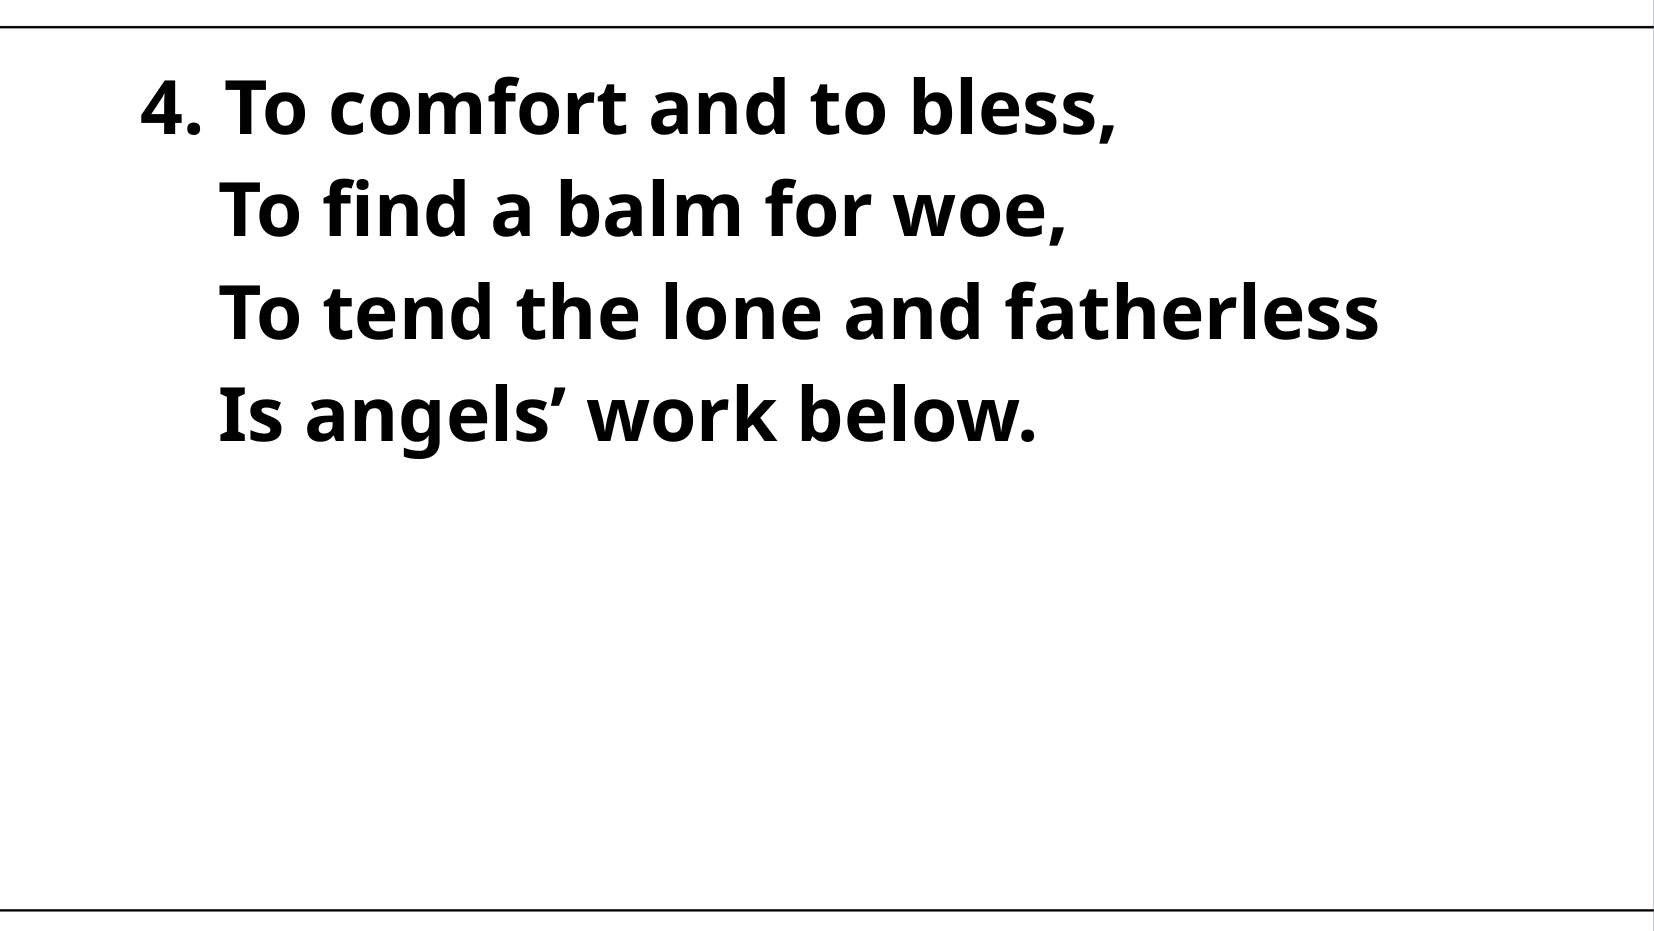

# 4. To comfort and to bless, To find a balm for woe, To tend the lone and fatherless Is angels’ work below.